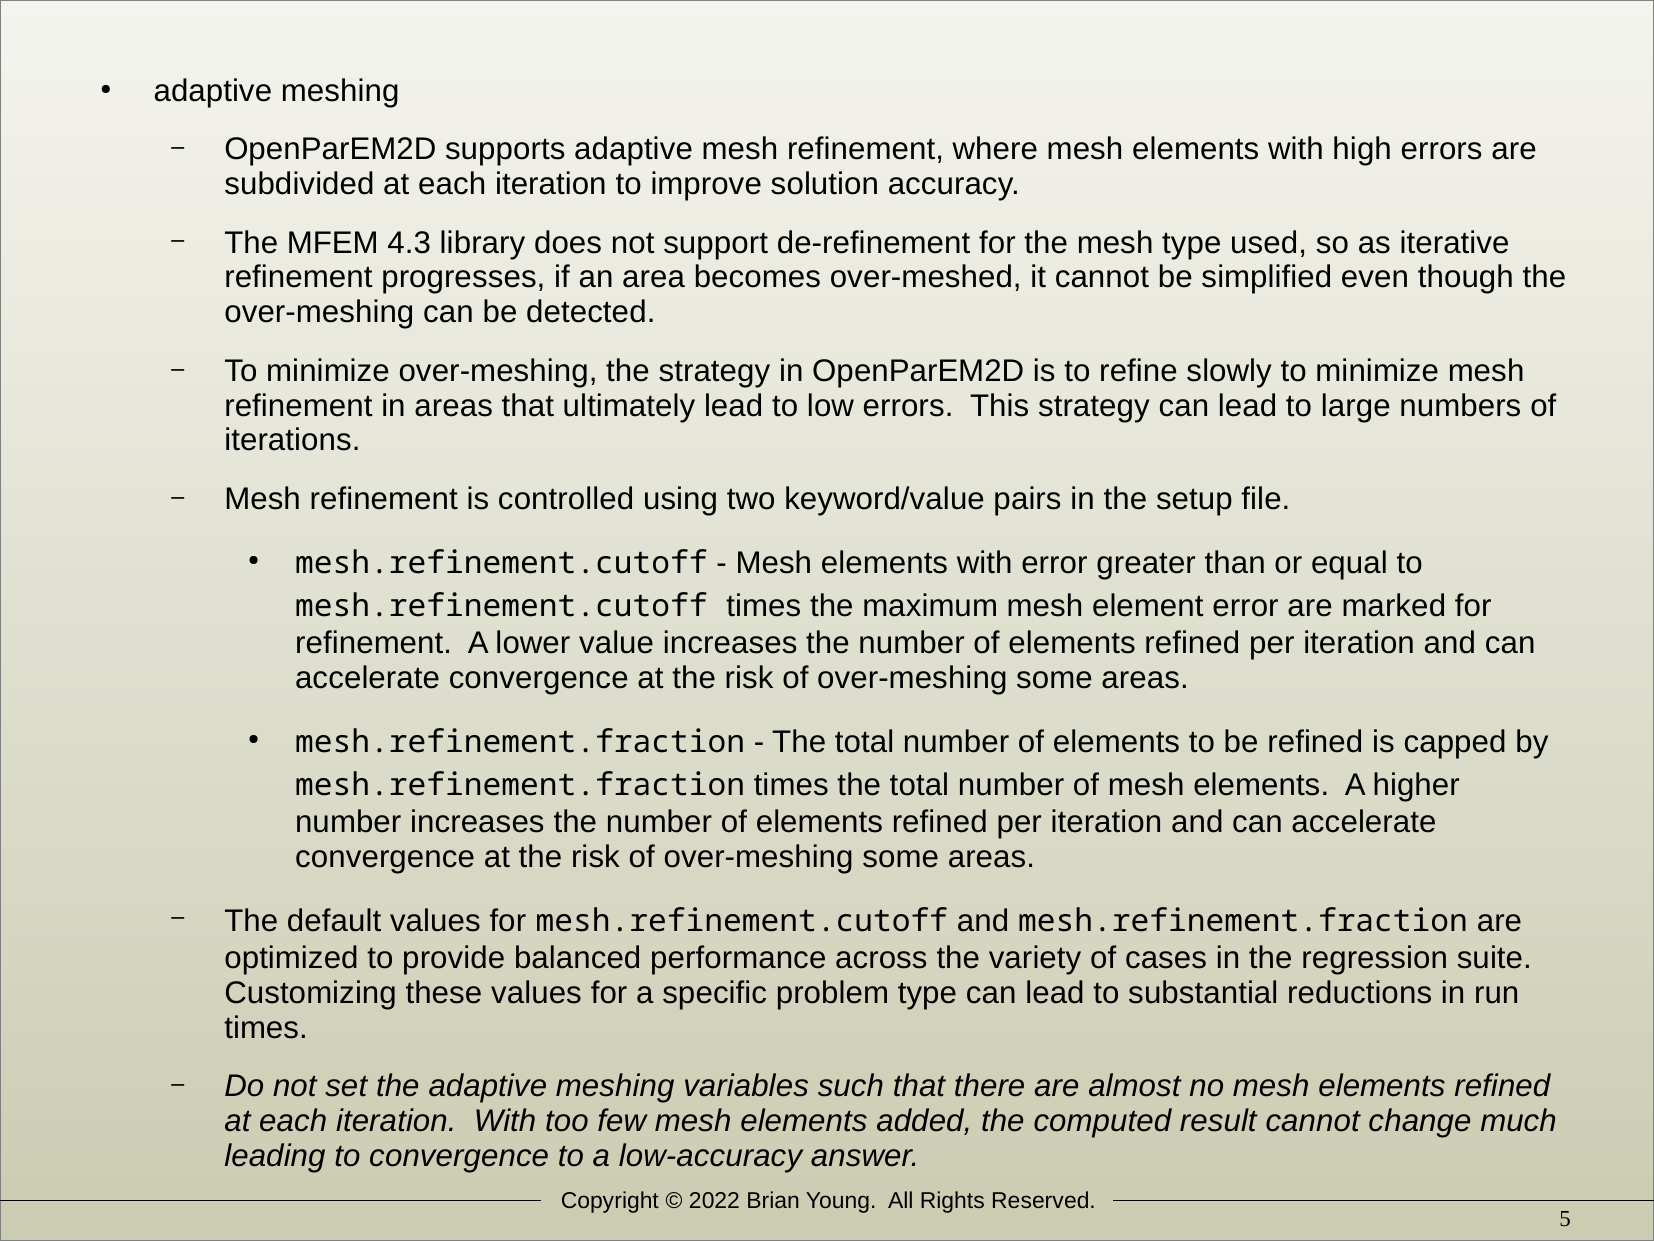

# adaptive meshing
OpenParEM2D supports adaptive mesh refinement, where mesh elements with high errors are subdivided at each iteration to improve solution accuracy.
The MFEM 4.3 library does not support de-refinement for the mesh type used, so as iterative refinement progresses, if an area becomes over-meshed, it cannot be simplified even though the over-meshing can be detected.
To minimize over-meshing, the strategy in OpenParEM2D is to refine slowly to minimize mesh refinement in areas that ultimately lead to low errors. This strategy can lead to large numbers of iterations.
Mesh refinement is controlled using two keyword/value pairs in the setup file.
mesh.refinement.cutoff - Mesh elements with error greater than or equal to mesh.refinement.cutoff times the maximum mesh element error are marked for refinement. A lower value increases the number of elements refined per iteration and can accelerate convergence at the risk of over-meshing some areas.
mesh.refinement.fraction - The total number of elements to be refined is capped by mesh.refinement.fraction times the total number of mesh elements. A higher number increases the number of elements refined per iteration and can accelerate convergence at the risk of over-meshing some areas.
The default values for mesh.refinement.cutoff and mesh.refinement.fraction are optimized to provide balanced performance across the variety of cases in the regression suite. Customizing these values for a specific problem type can lead to substantial reductions in run times.
Do not set the adaptive meshing variables such that there are almost no mesh elements refined at each iteration. With too few mesh elements added, the computed result cannot change much leading to convergence to a low-accuracy answer.
5